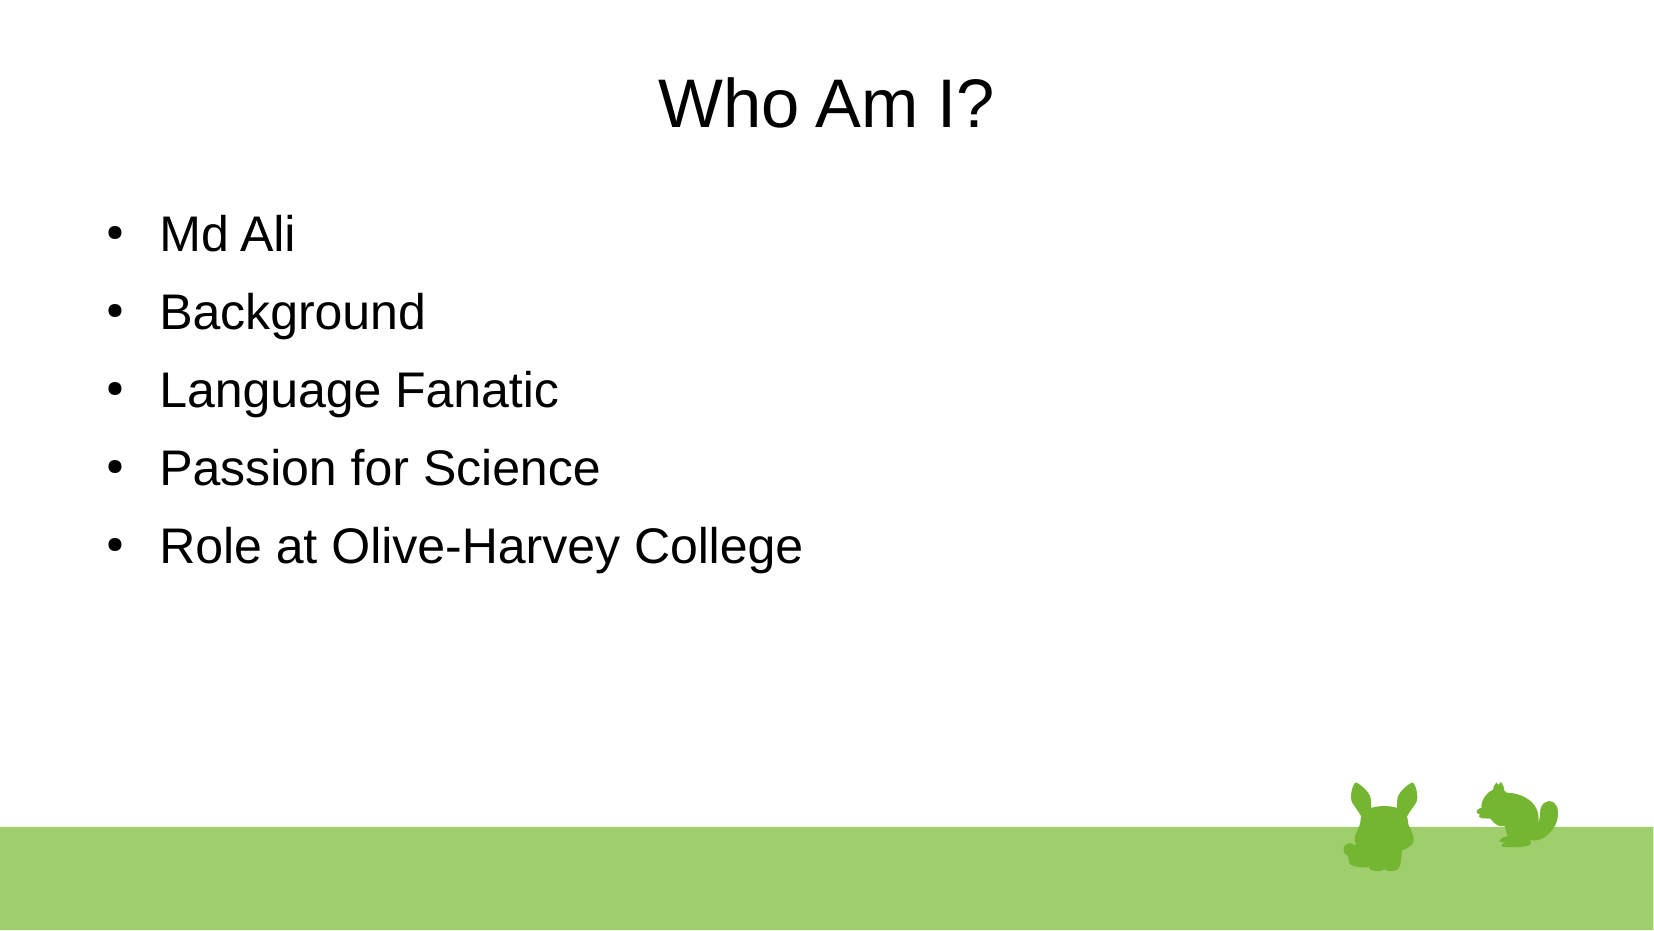

# Who Am I?
Md Ali
Background
Language Fanatic
Passion for Science
Role at Olive-Harvey College